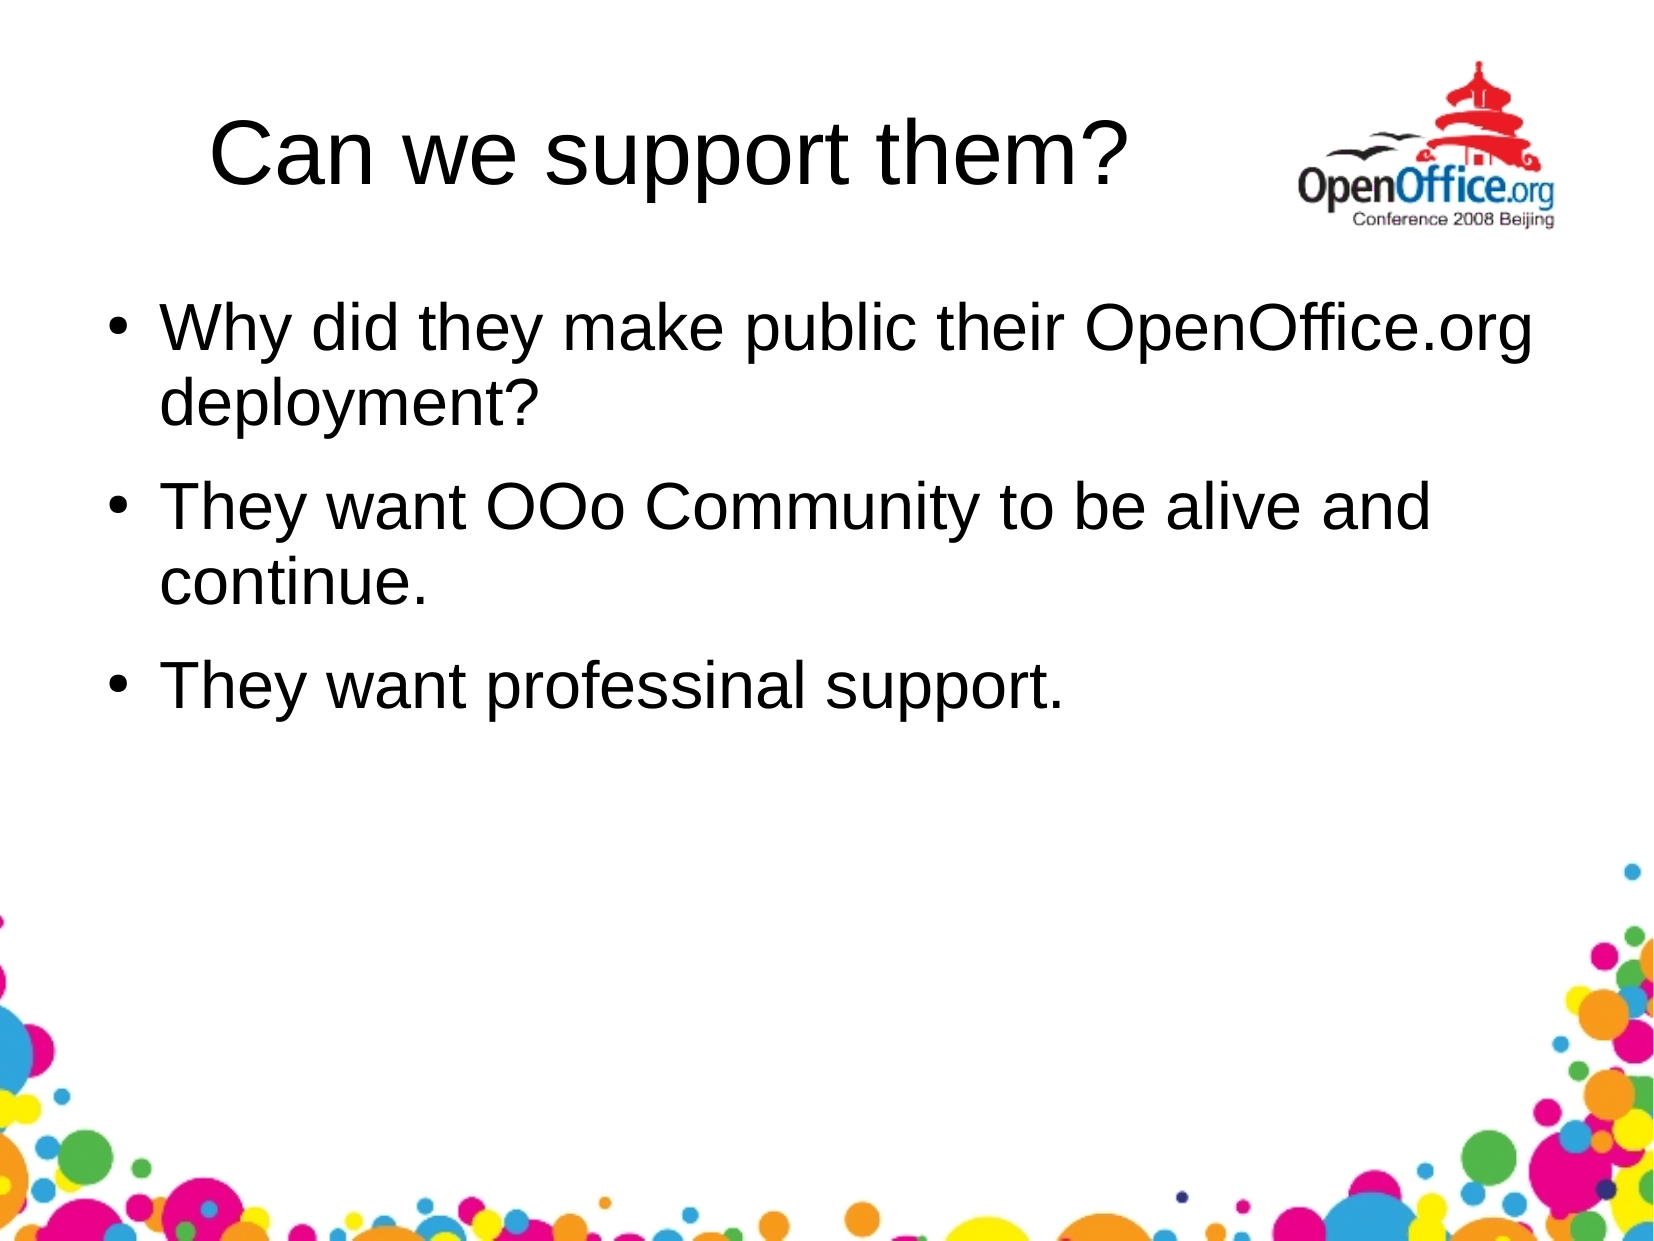

# Can we support them?
Why did they make public their OpenOffice.org deployment?
They want OOo Community to be alive and continue.
They want professinal support.